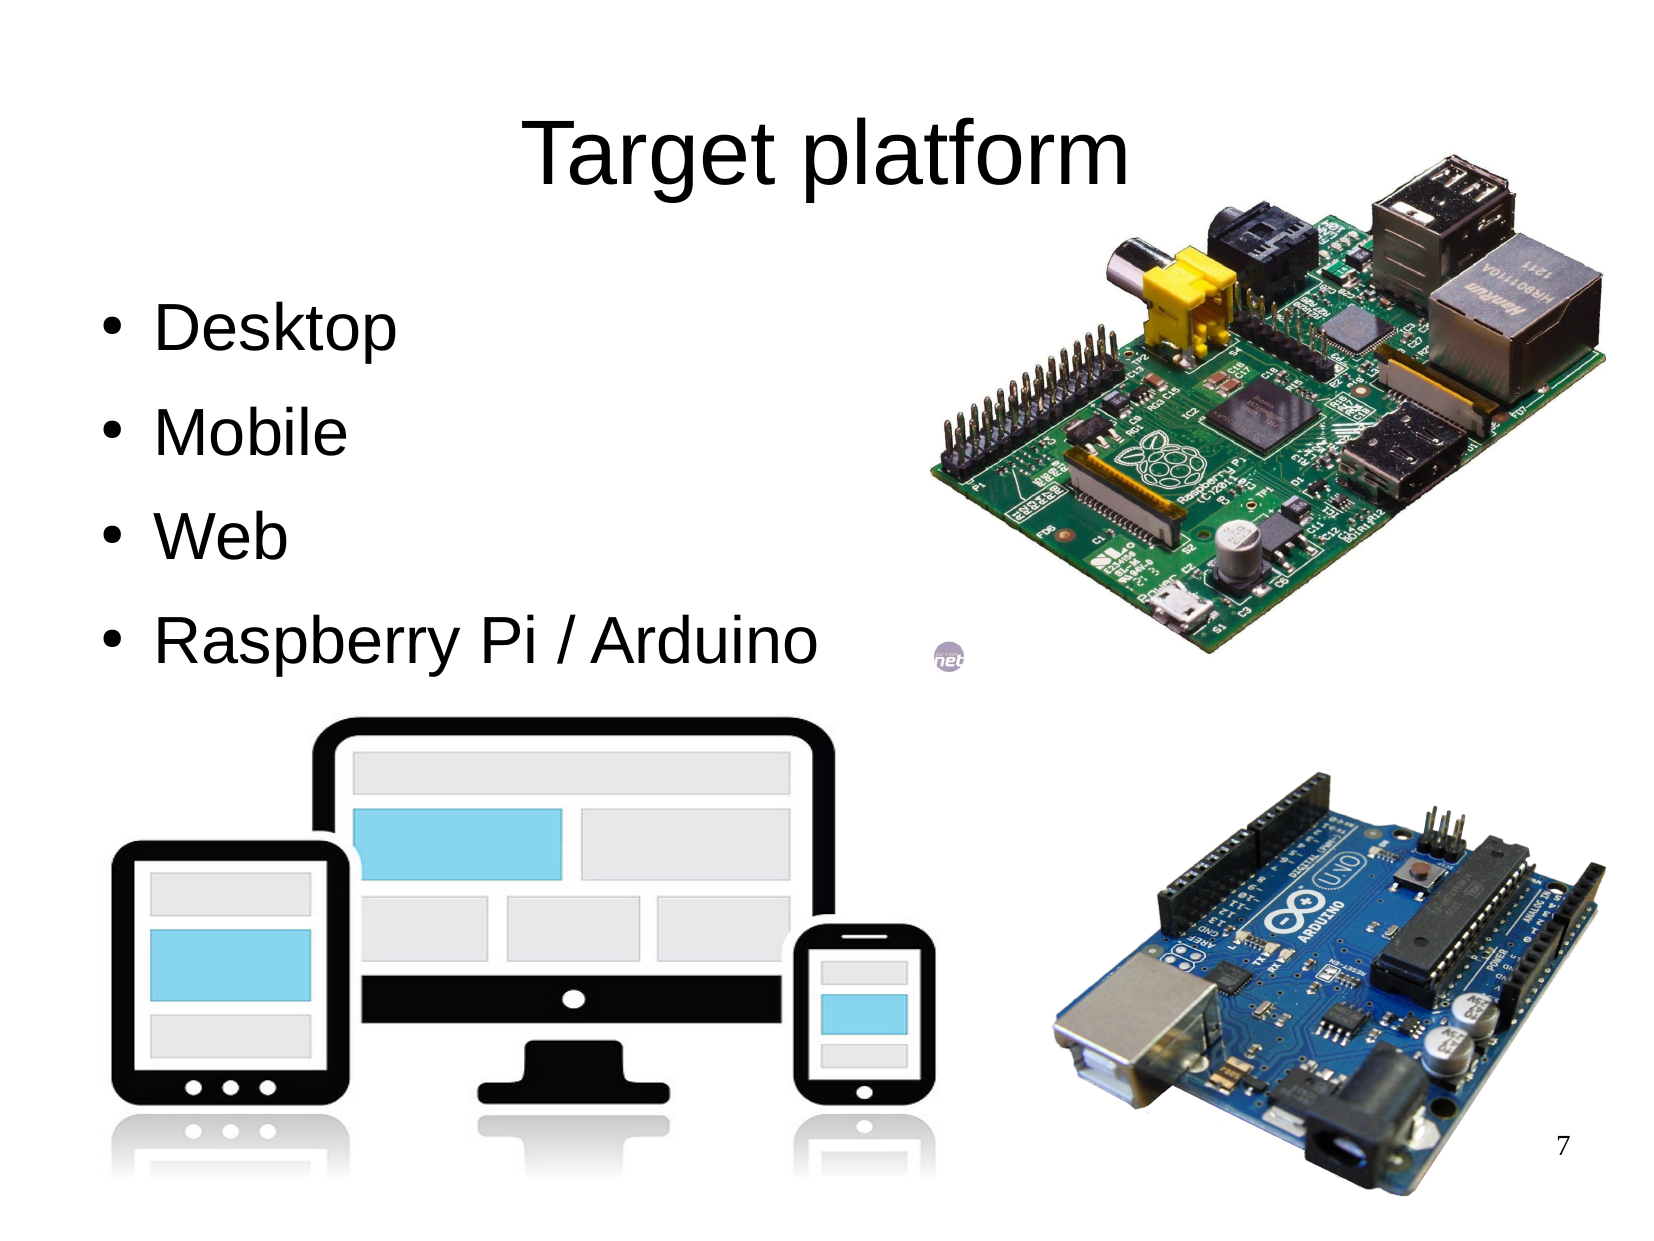

# Target platform
Desktop
Mobile
Web
Raspberry Pi / Arduino
7